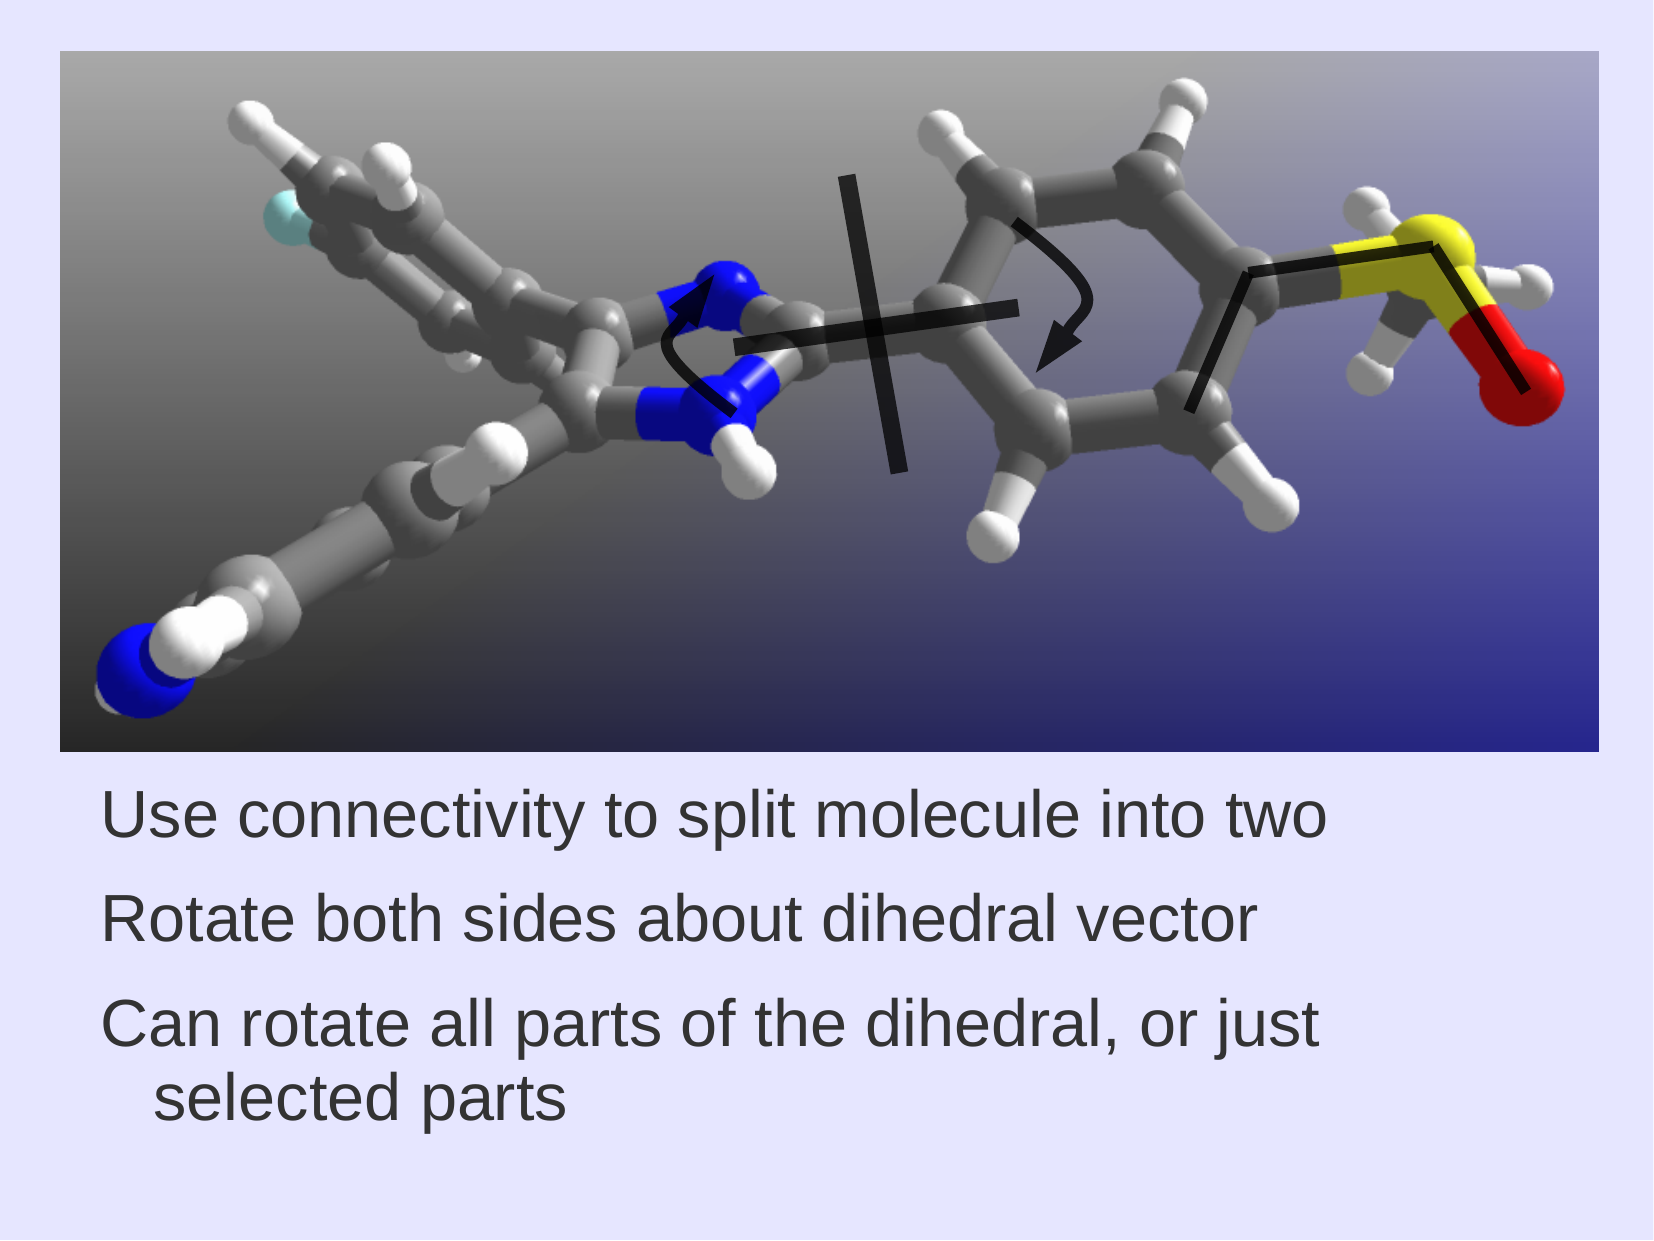

# Use connectivity to split molecule into two
Rotate both sides about dihedral vector
Can rotate all parts of the dihedral, or just selected parts